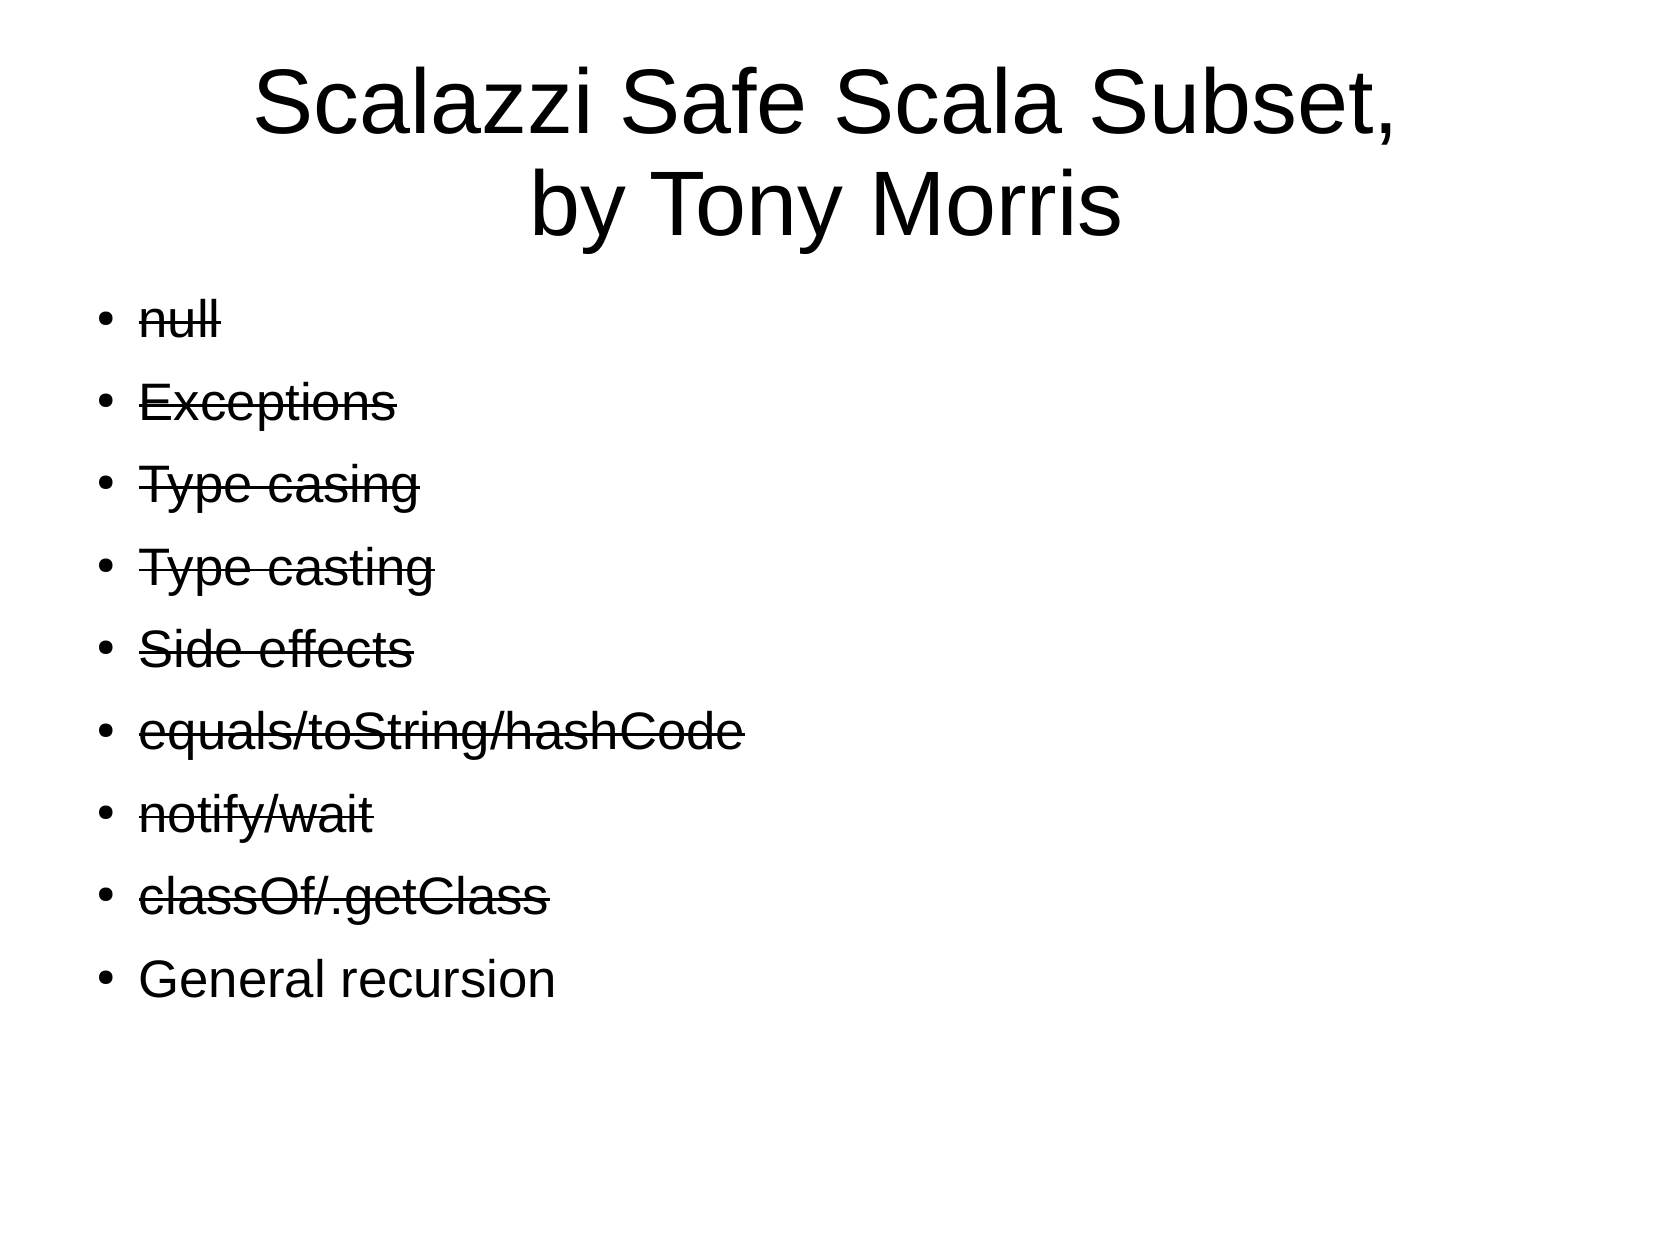

# Scalazzi Safe Scala Subset, by Tony Morris
null
Exceptions
Type casing
Type casting
Side effects
equals/toString/hashCode
notify/wait
classOf/.getClass
General recursion